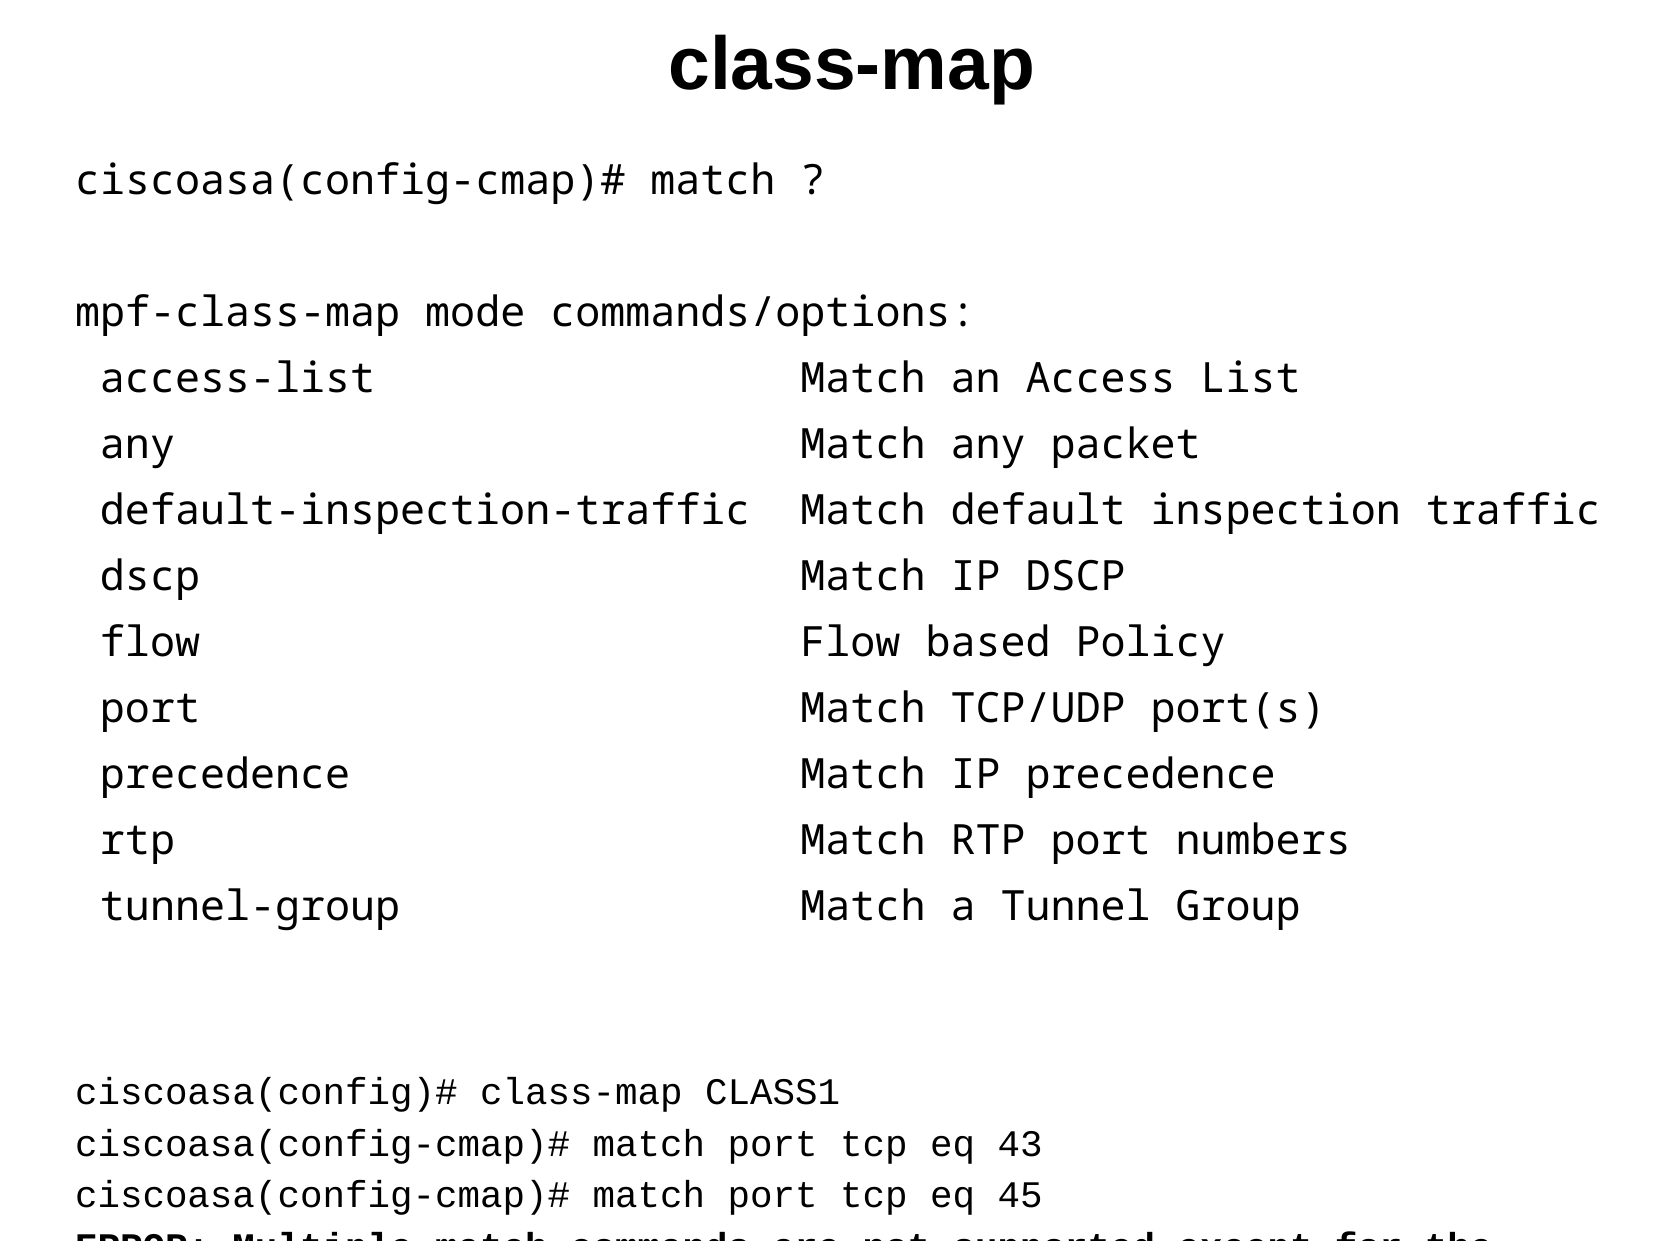

class-map
# ciscoasa(config-cmap)# match ?
mpf-class-map mode commands/options:
 access-list Match an Access List
 any Match any packet
 default-inspection-traffic Match default inspection traffic
 dscp Match IP DSCP
 flow Flow based Policy
 port Match TCP/UDP port(s)
 precedence Match IP precedence
 rtp Match RTP port numbers
 tunnel-group Match a Tunnel Group
ciscoasa(config)# class-map CLASS1
ciscoasa(config-cmap)# match port tcp eq 43
ciscoasa(config-cmap)# match port tcp eq 45
ERROR: Multiple match commands are not supported except for the 'match tunnel-group or default-inspect-traffic' command.